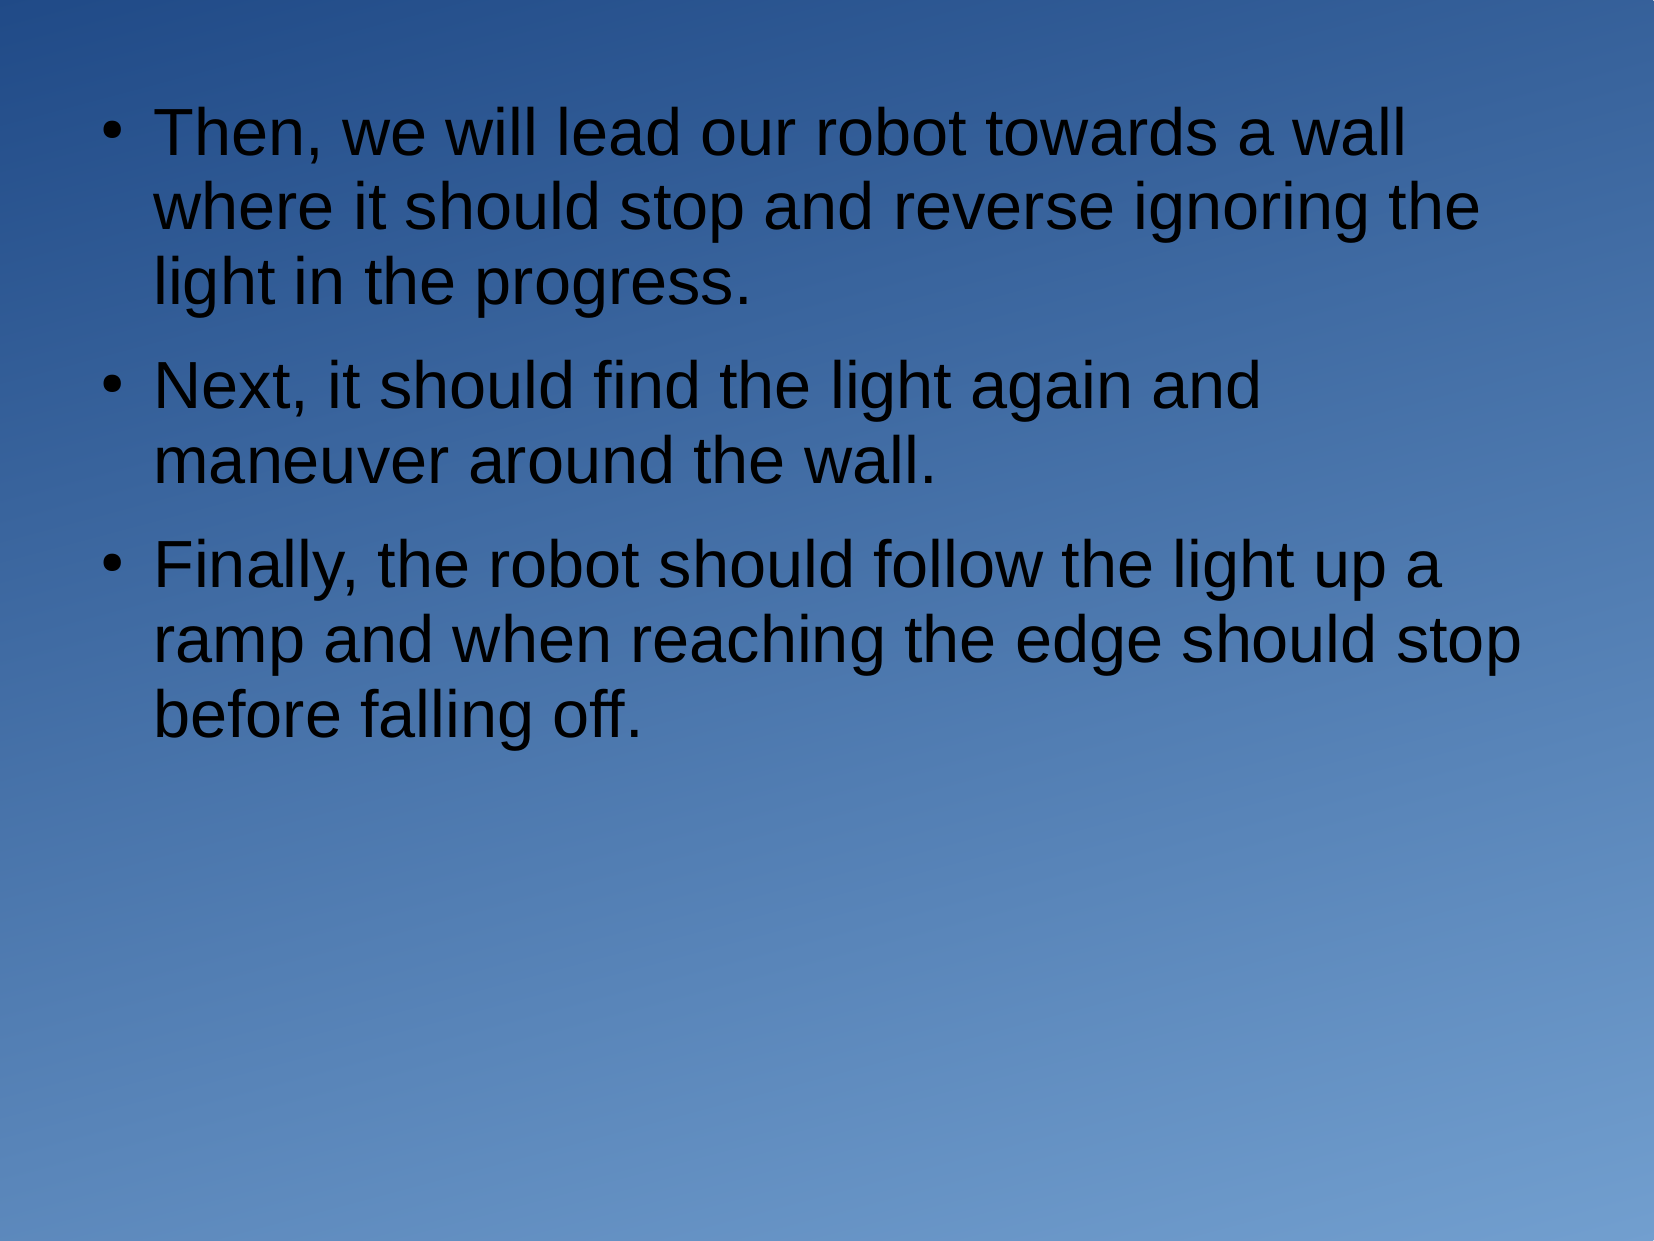

# Then, we will lead our robot towards a wall where it should stop and reverse ignoring the light in the progress.
Next, it should find the light again and maneuver around the wall.
Finally, the robot should follow the light up a ramp and when reaching the edge should stop before falling off.